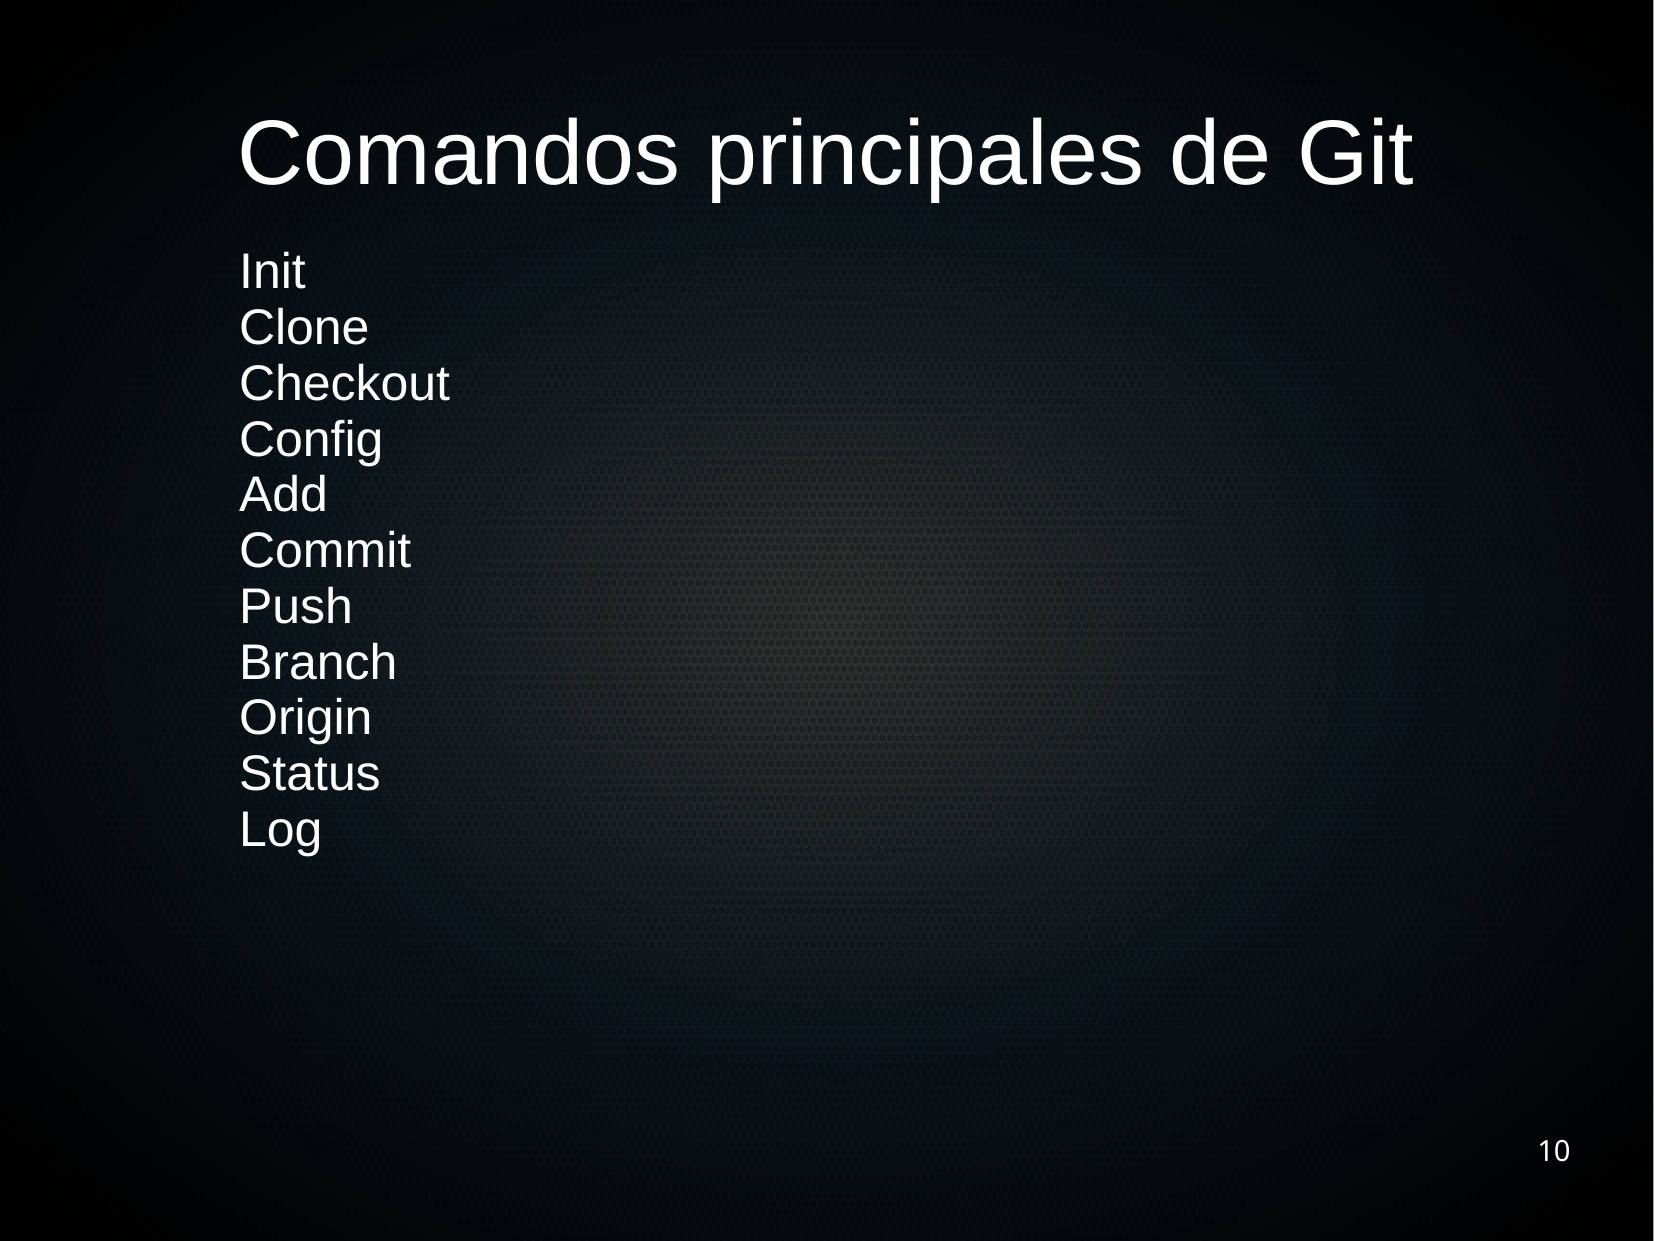

# Comandos principales de Git
Init
Clone
Checkout
Config
Add
Commit
Push
Branch
Origin
Status
Log
10